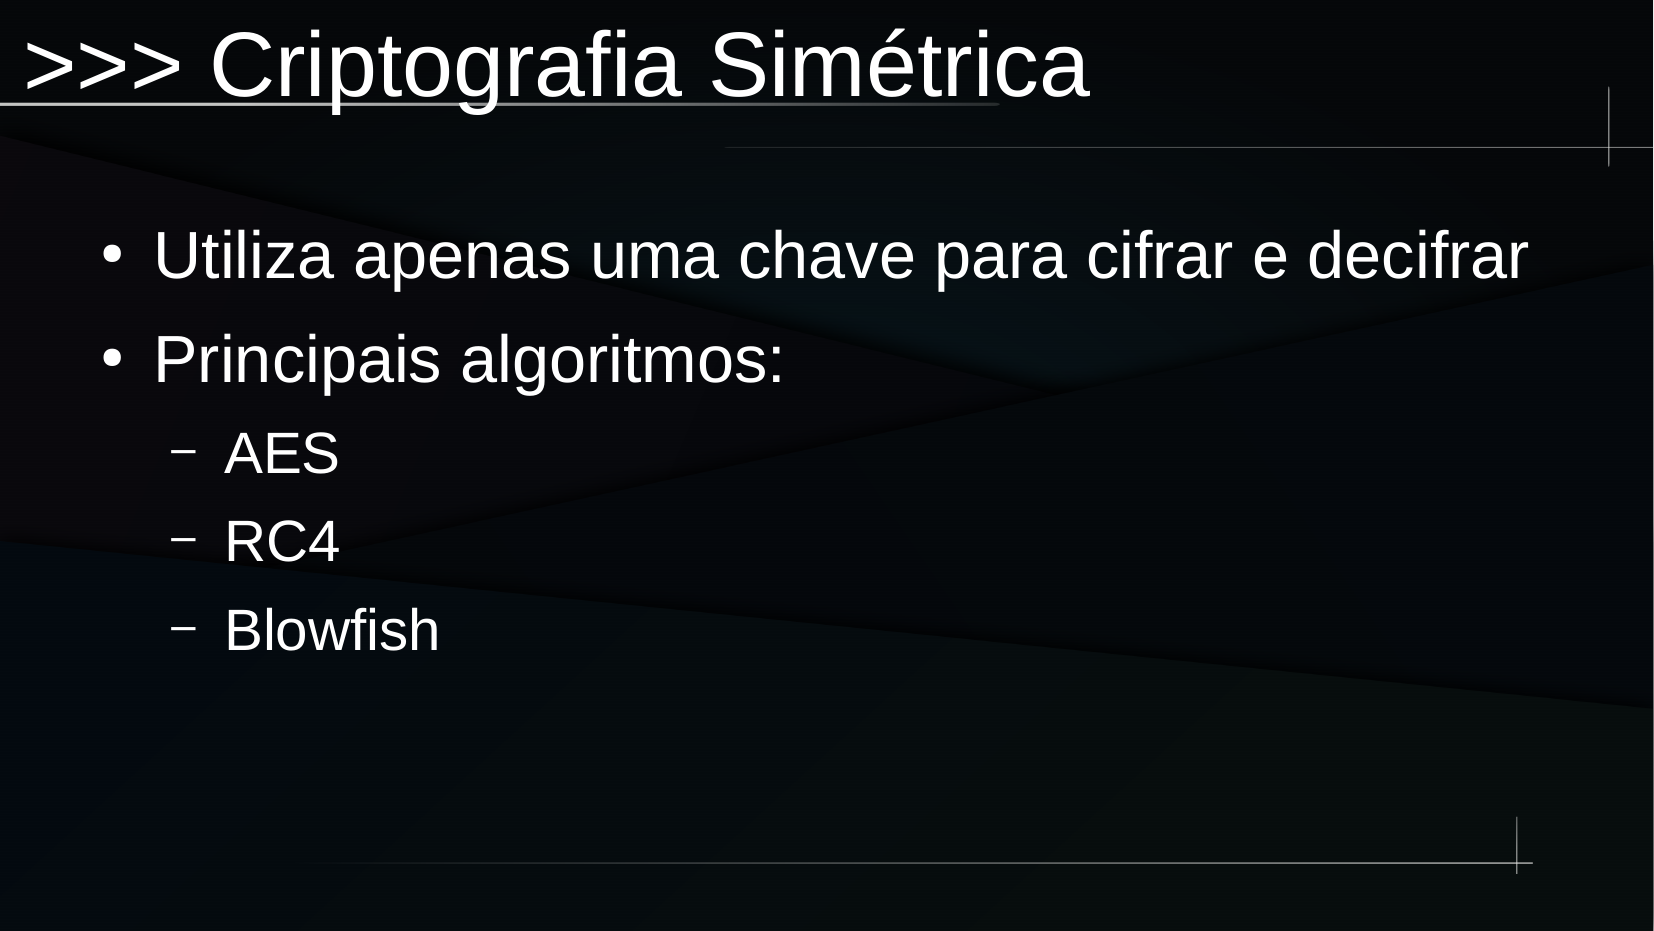

# >>> Criptografia Simétrica
Utiliza apenas uma chave para cifrar e decifrar
Principais algoritmos:
AES
RC4
Blowfish